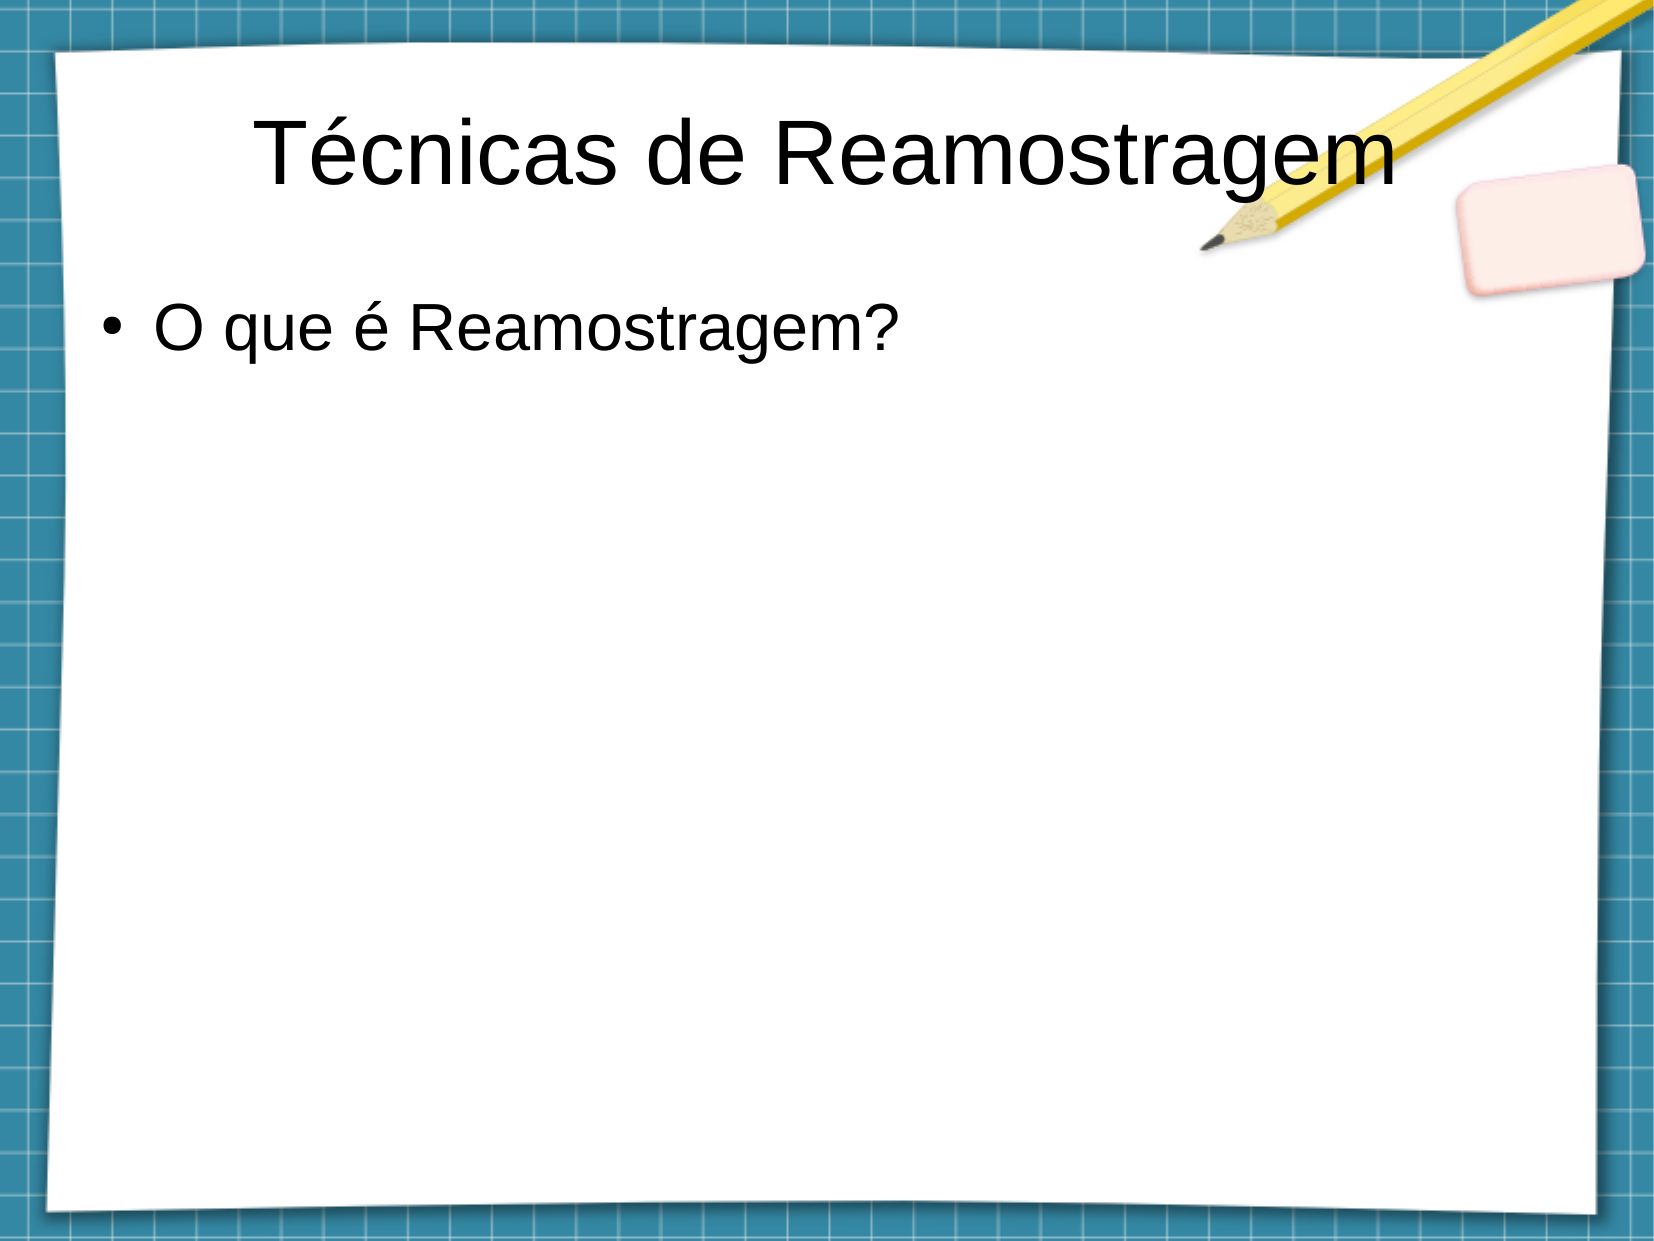

# Técnicas de Reamostragem
O que é Reamostragem?